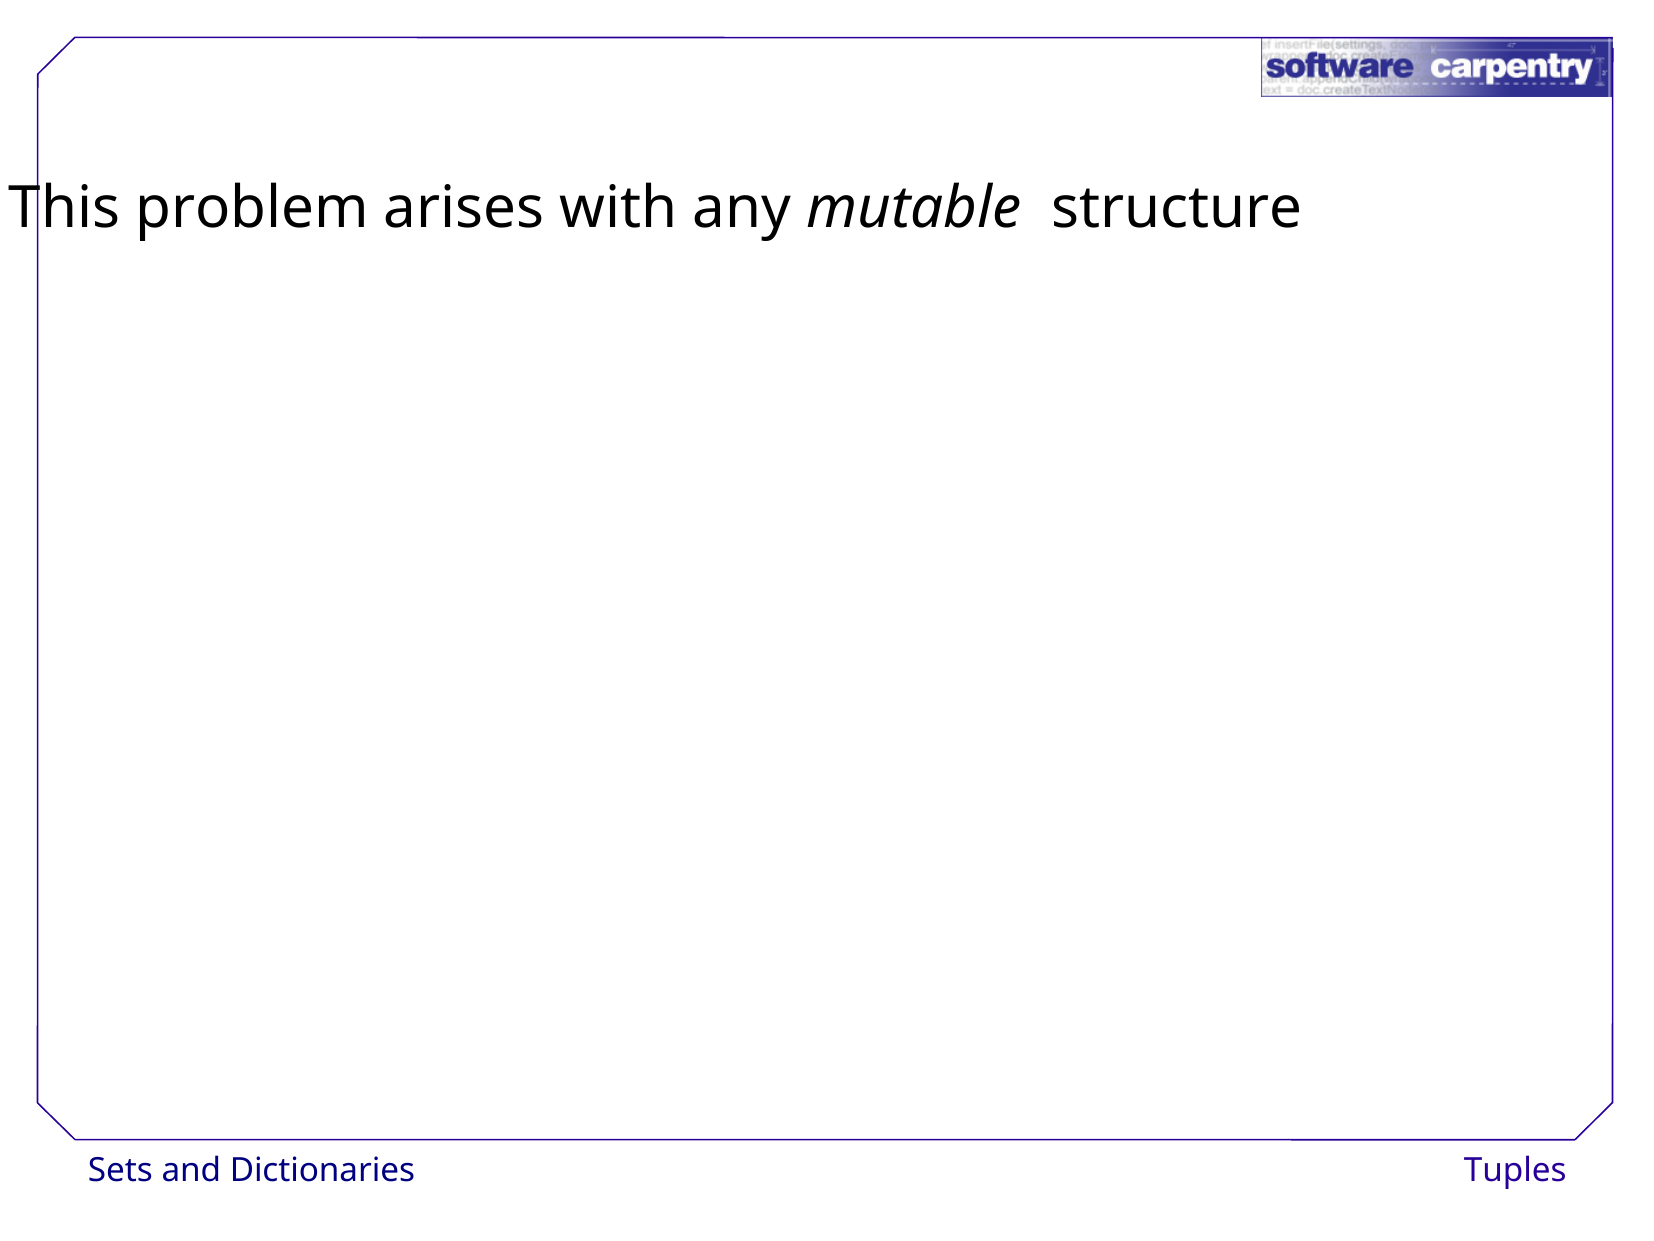

This problem arises with any mutable structure